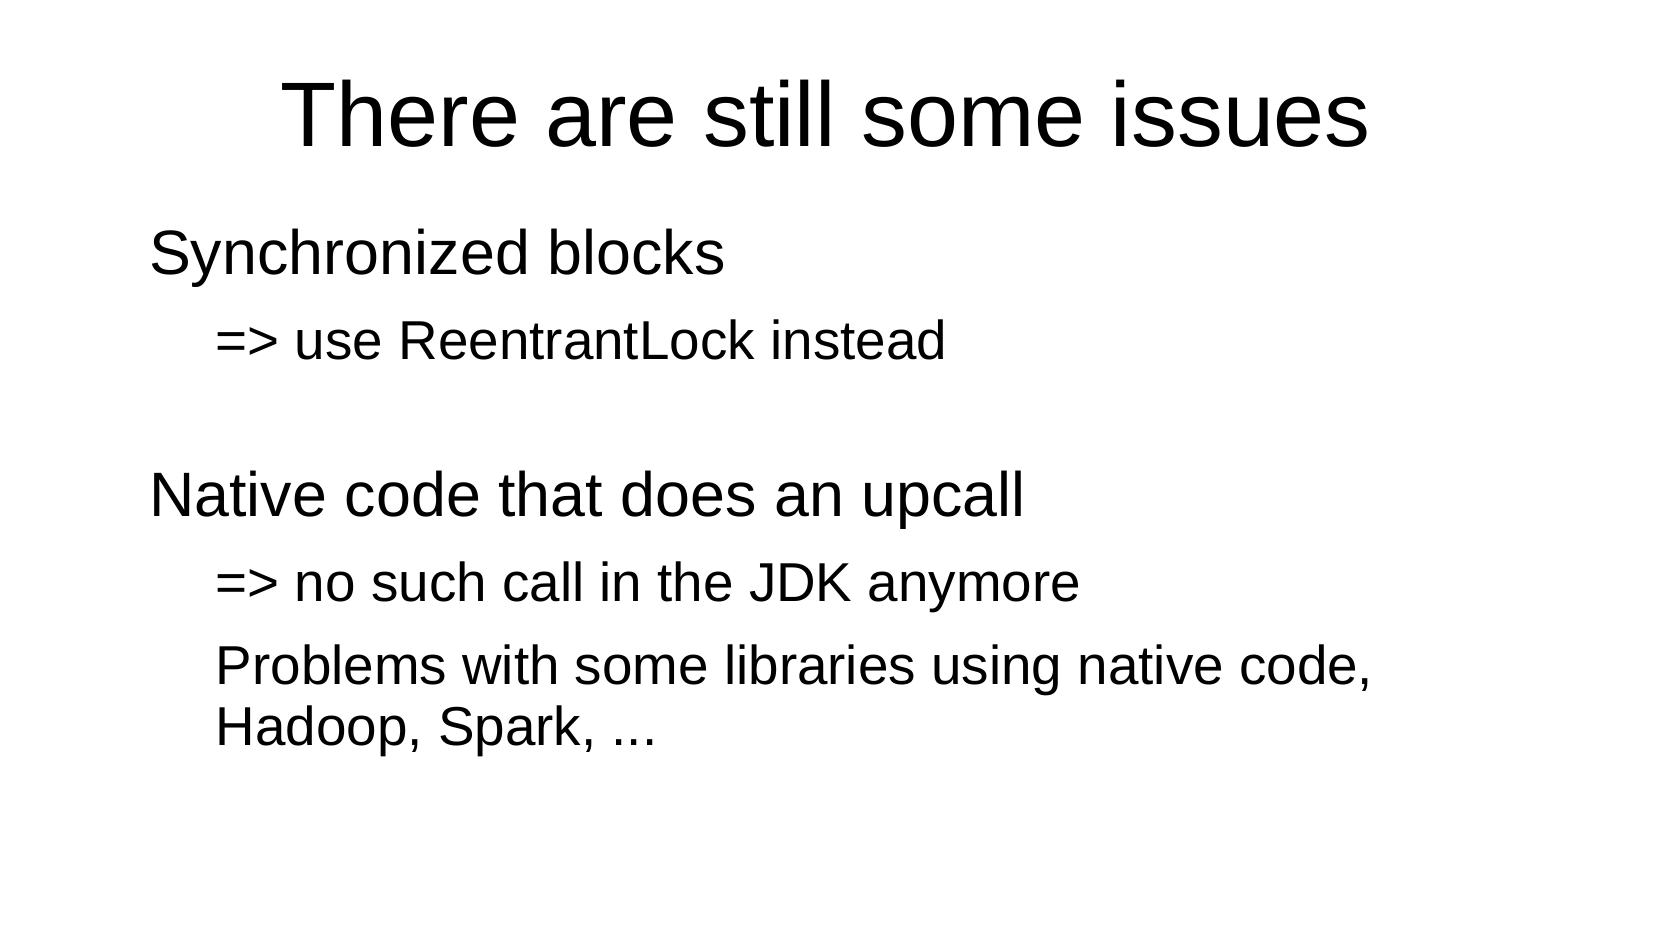

# There are still some issues
Synchronized blocks
=> use ReentrantLock instead
Native code that does an upcall
=> no such call in the JDK anymore
Problems with some libraries using native code,
Hadoop, Spark, ...